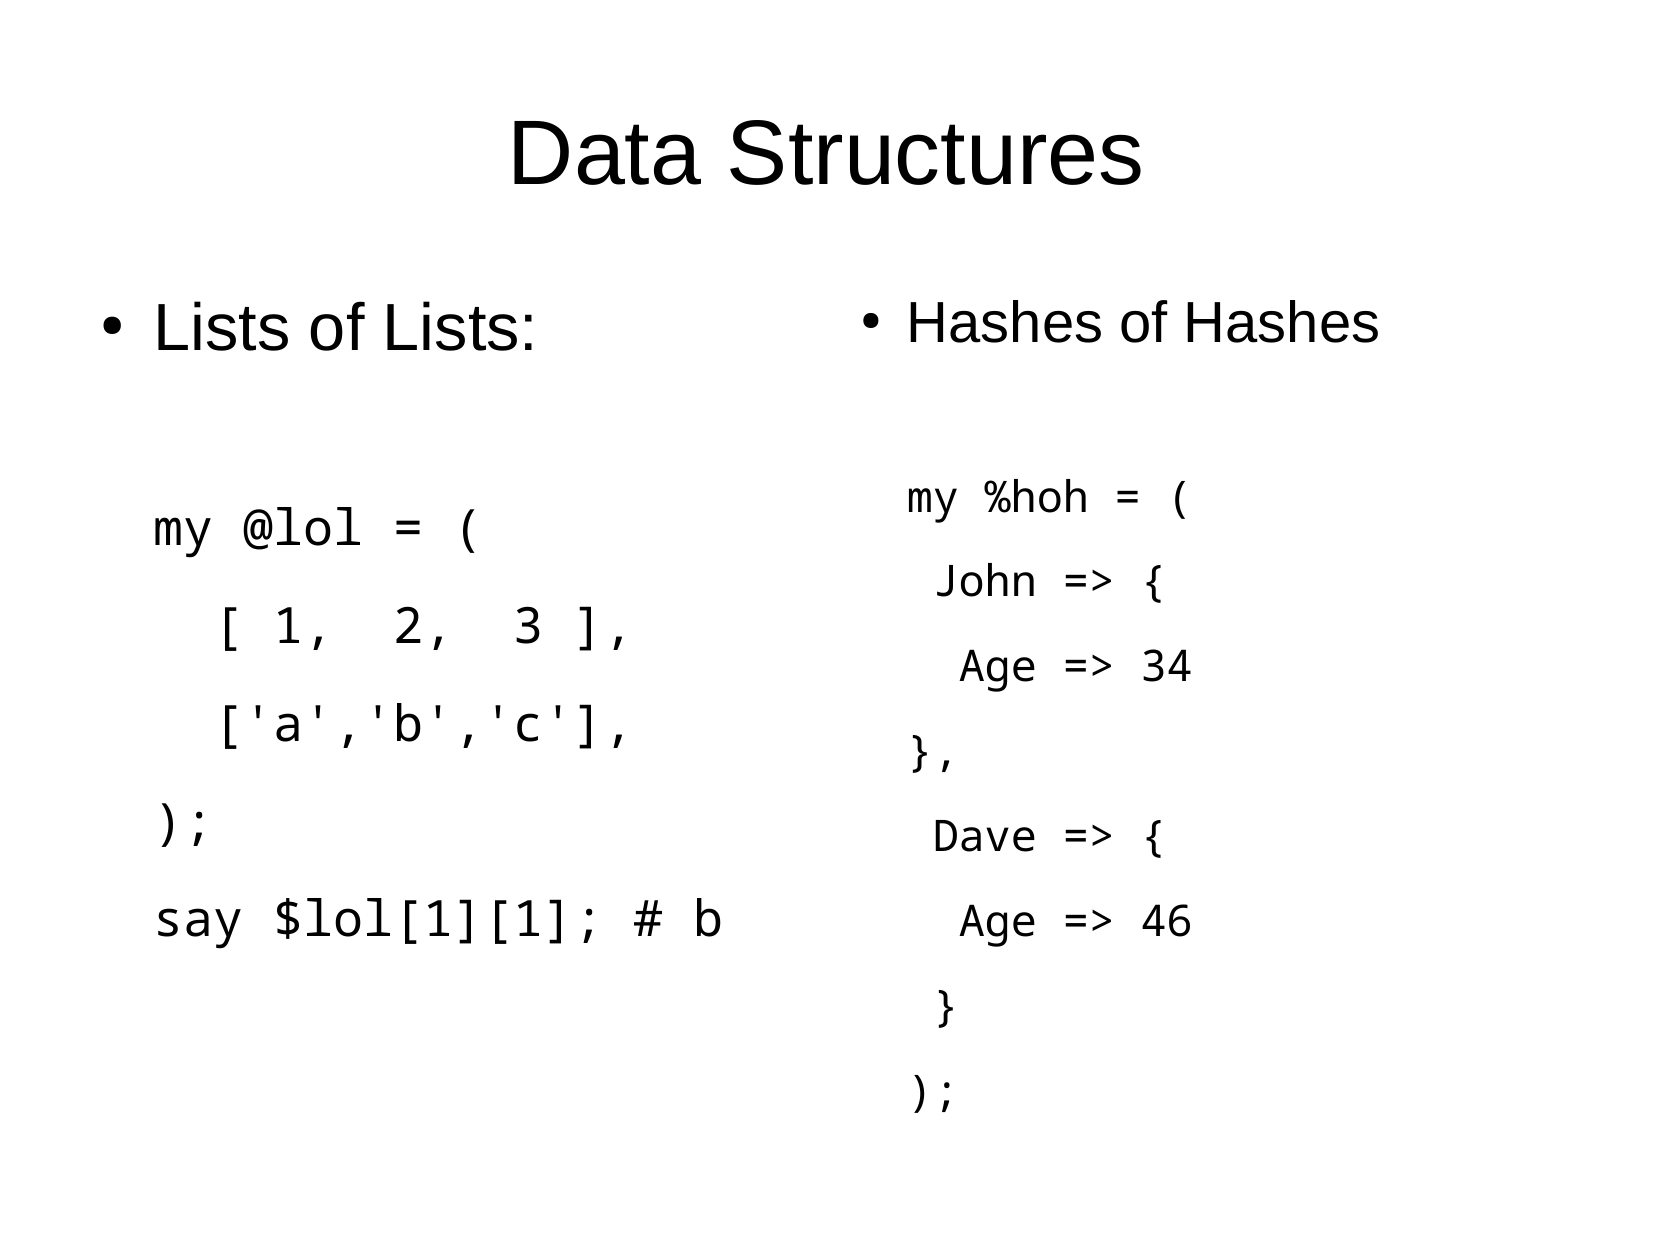

# Data Structures
Lists of Lists:
my @lol = (
 [ 1, 2, 3 ],
 ['a','b','c'],
);
say $lol[1][1]; # b
Hashes of Hashes
my %hoh = (
 John => {
 Age => 34
},
 Dave => {
 Age => 46
 }
);